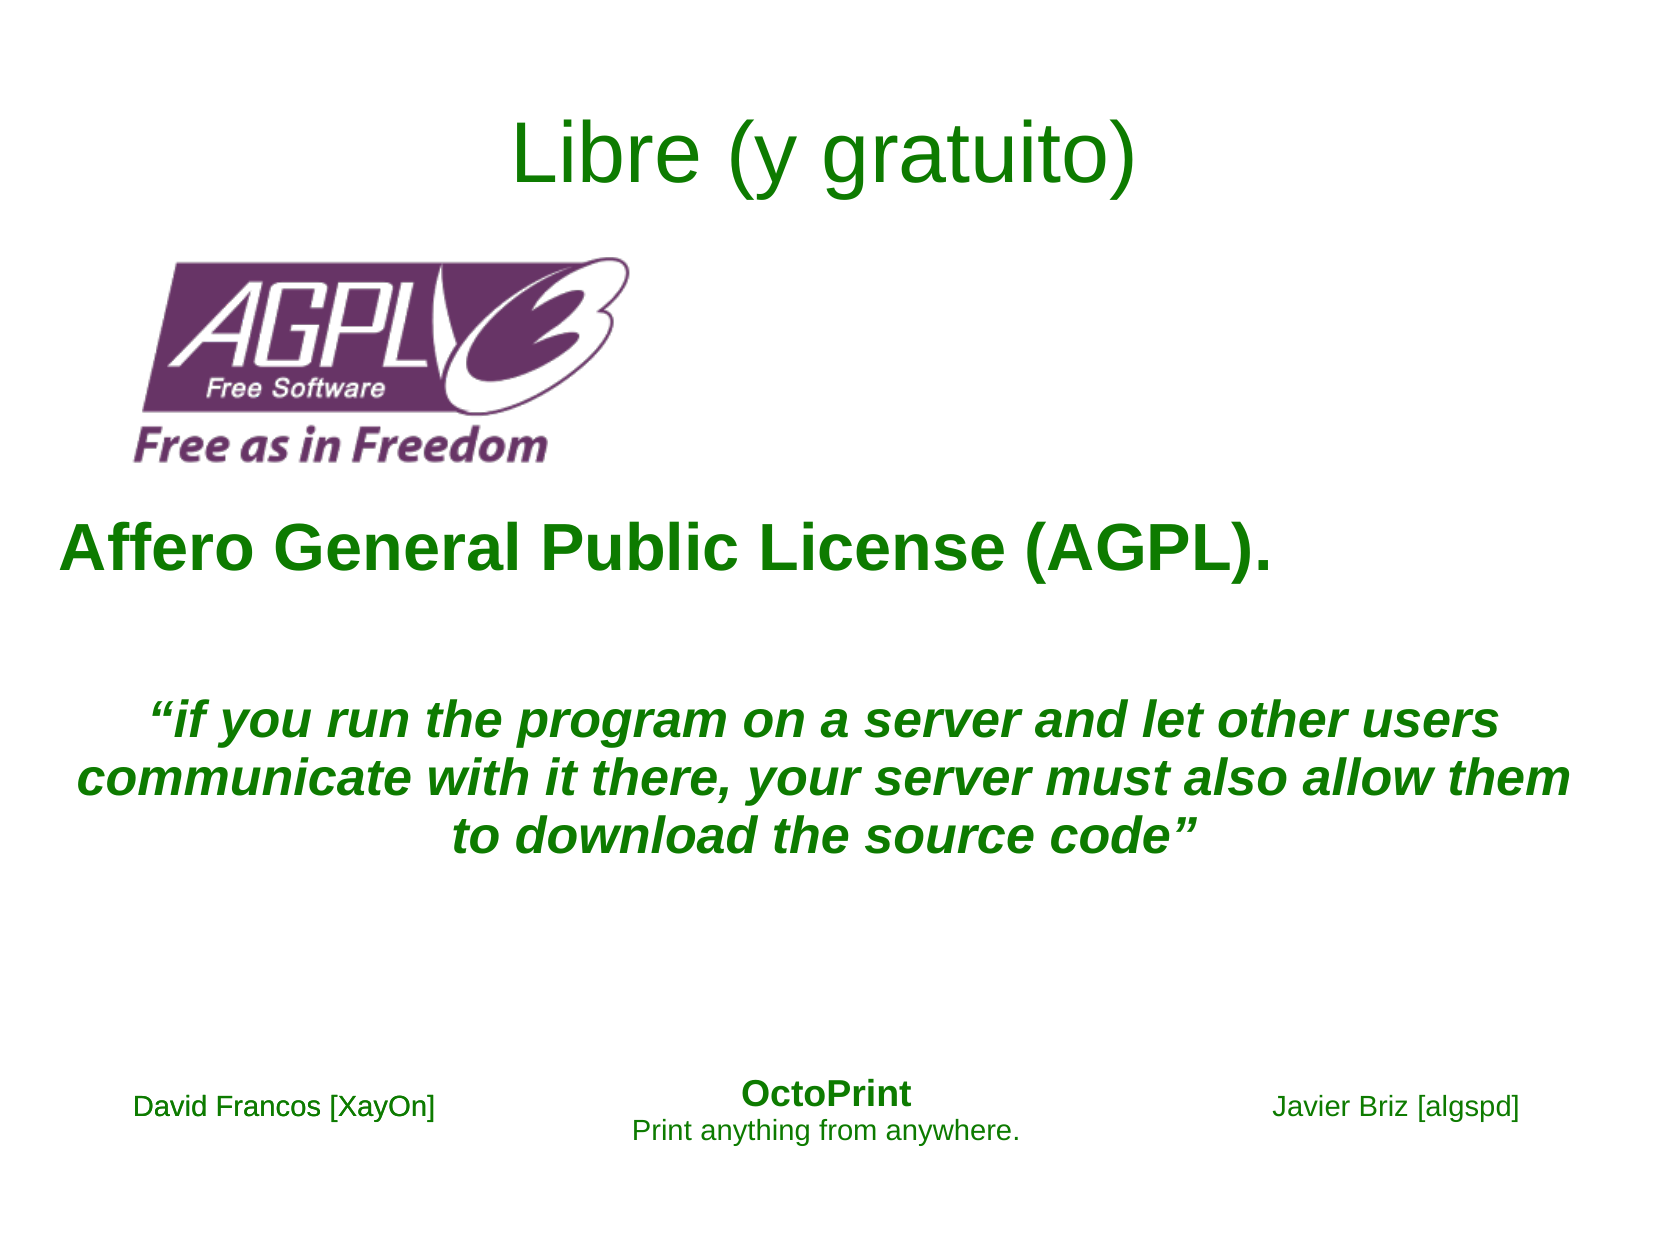

# Libre (y gratuito)
Affero General Public License (AGPL).
“if you run the program on a server and let other users communicate with it there, your server must also allow them to download the source code”